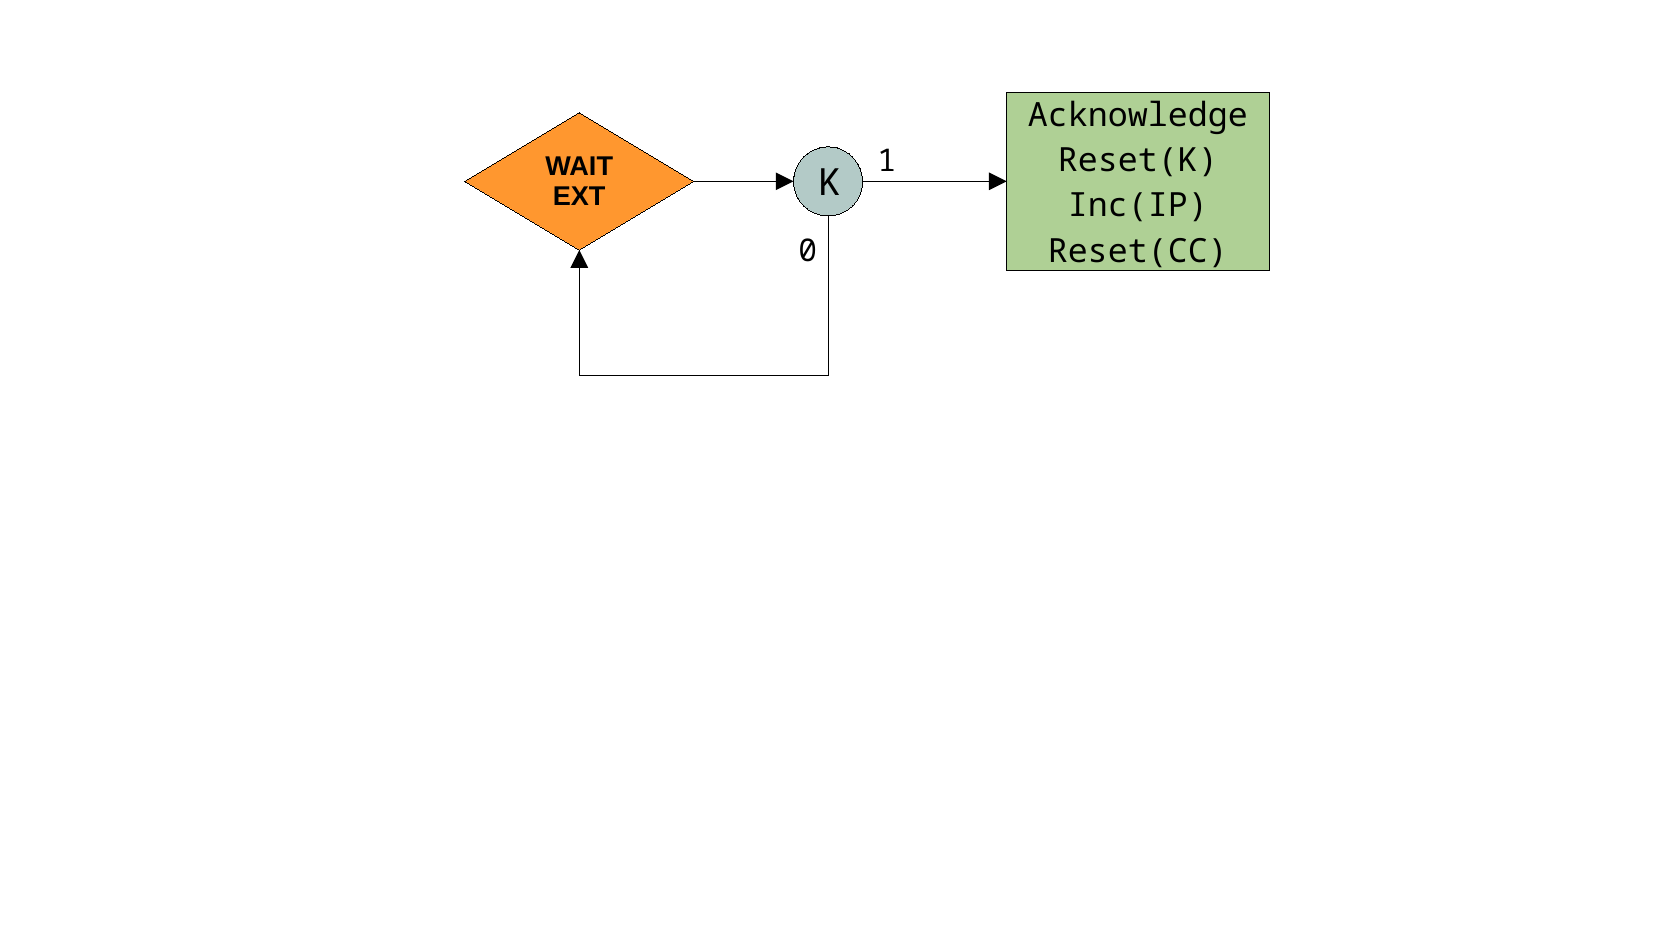

Acknowledge
Reset(K)
Inc(IP)
Reset(CC)
WAIT
EXT
1
K
0